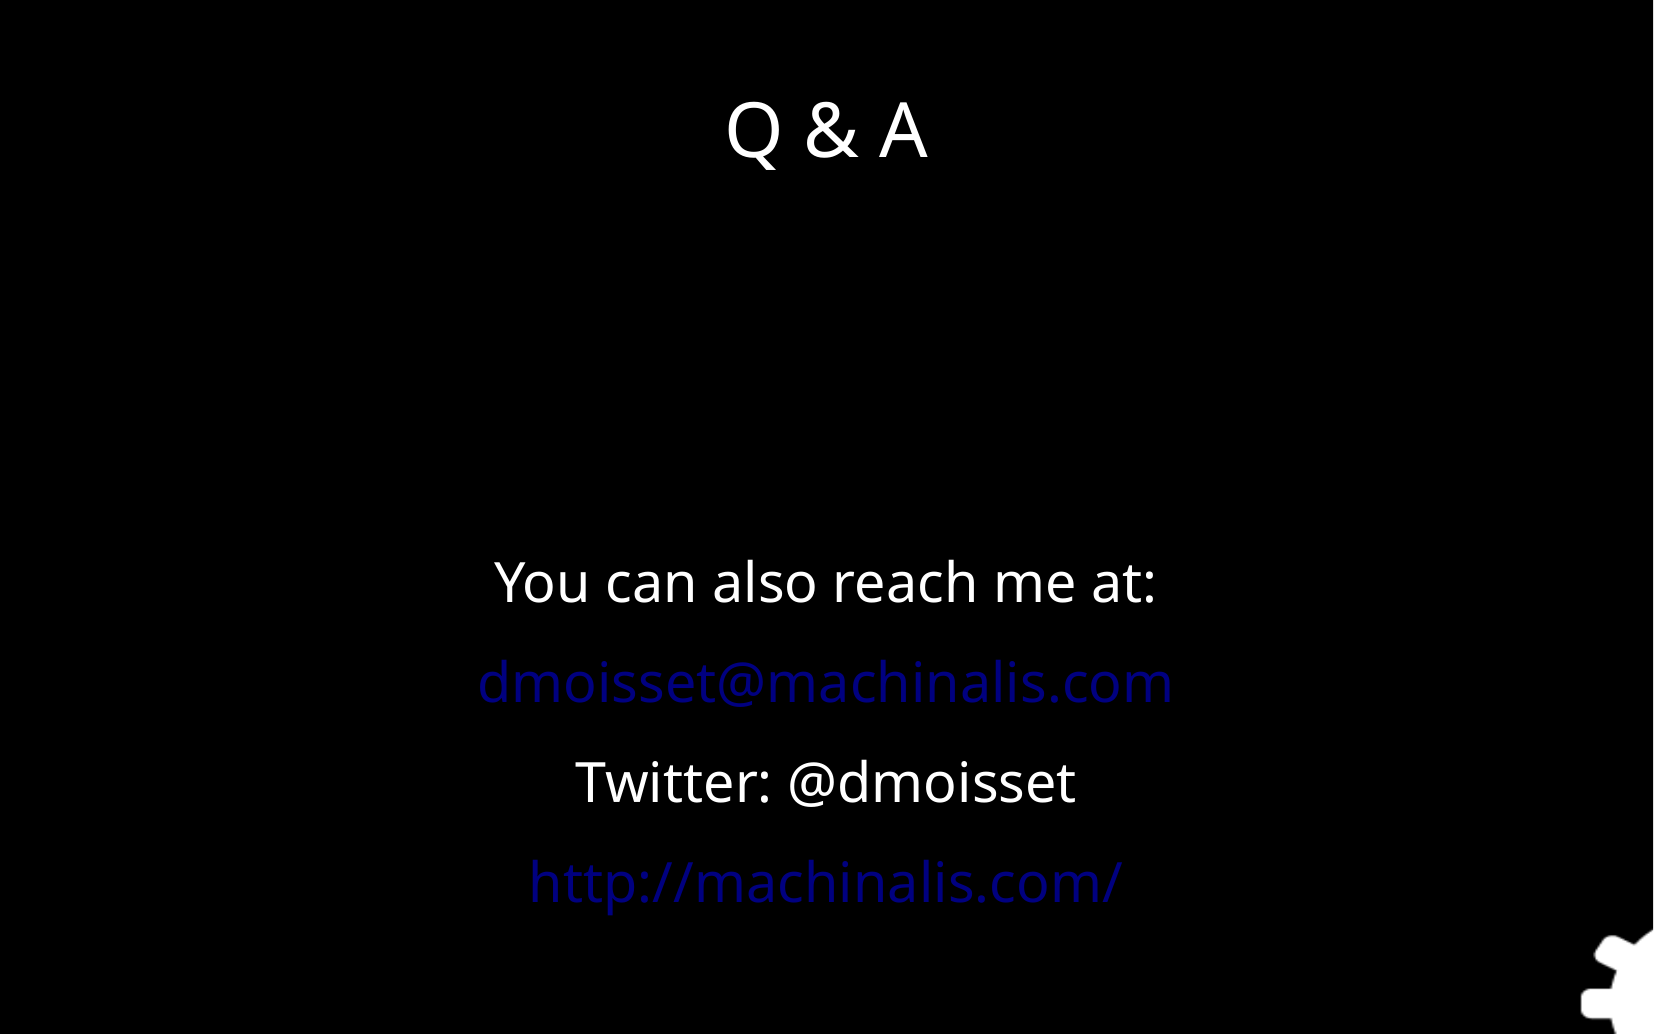

# Q & A
You can also reach me at:
dmoisset@machinalis.com
Twitter: @dmoisset
http://machinalis.com/